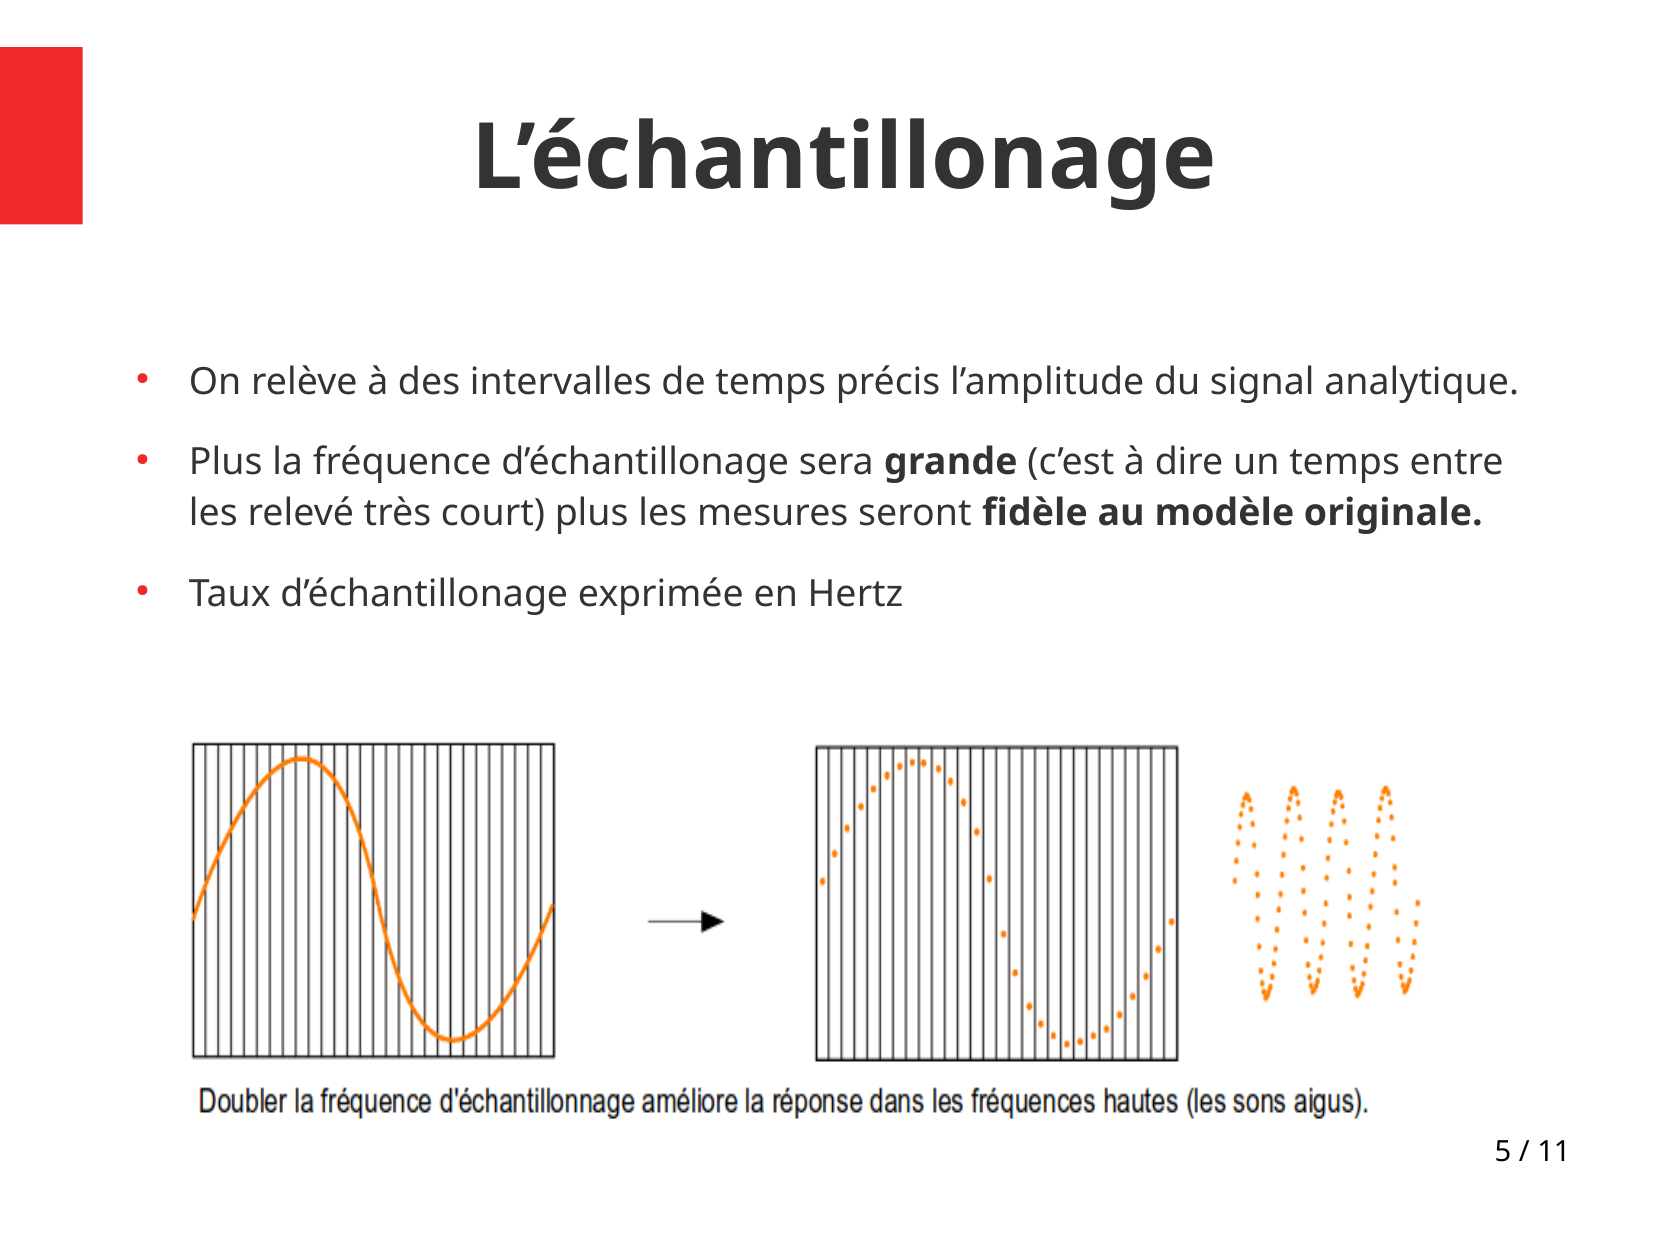

# L’échantillonage
On relève à des intervalles de temps précis l’amplitude du signal analytique.
Plus la fréquence d’échantillonage sera grande (c’est à dire un temps entre les relevé très court) plus les mesures seront fidèle au modèle originale.
Taux d’échantillonage exprimée en Hertz
5